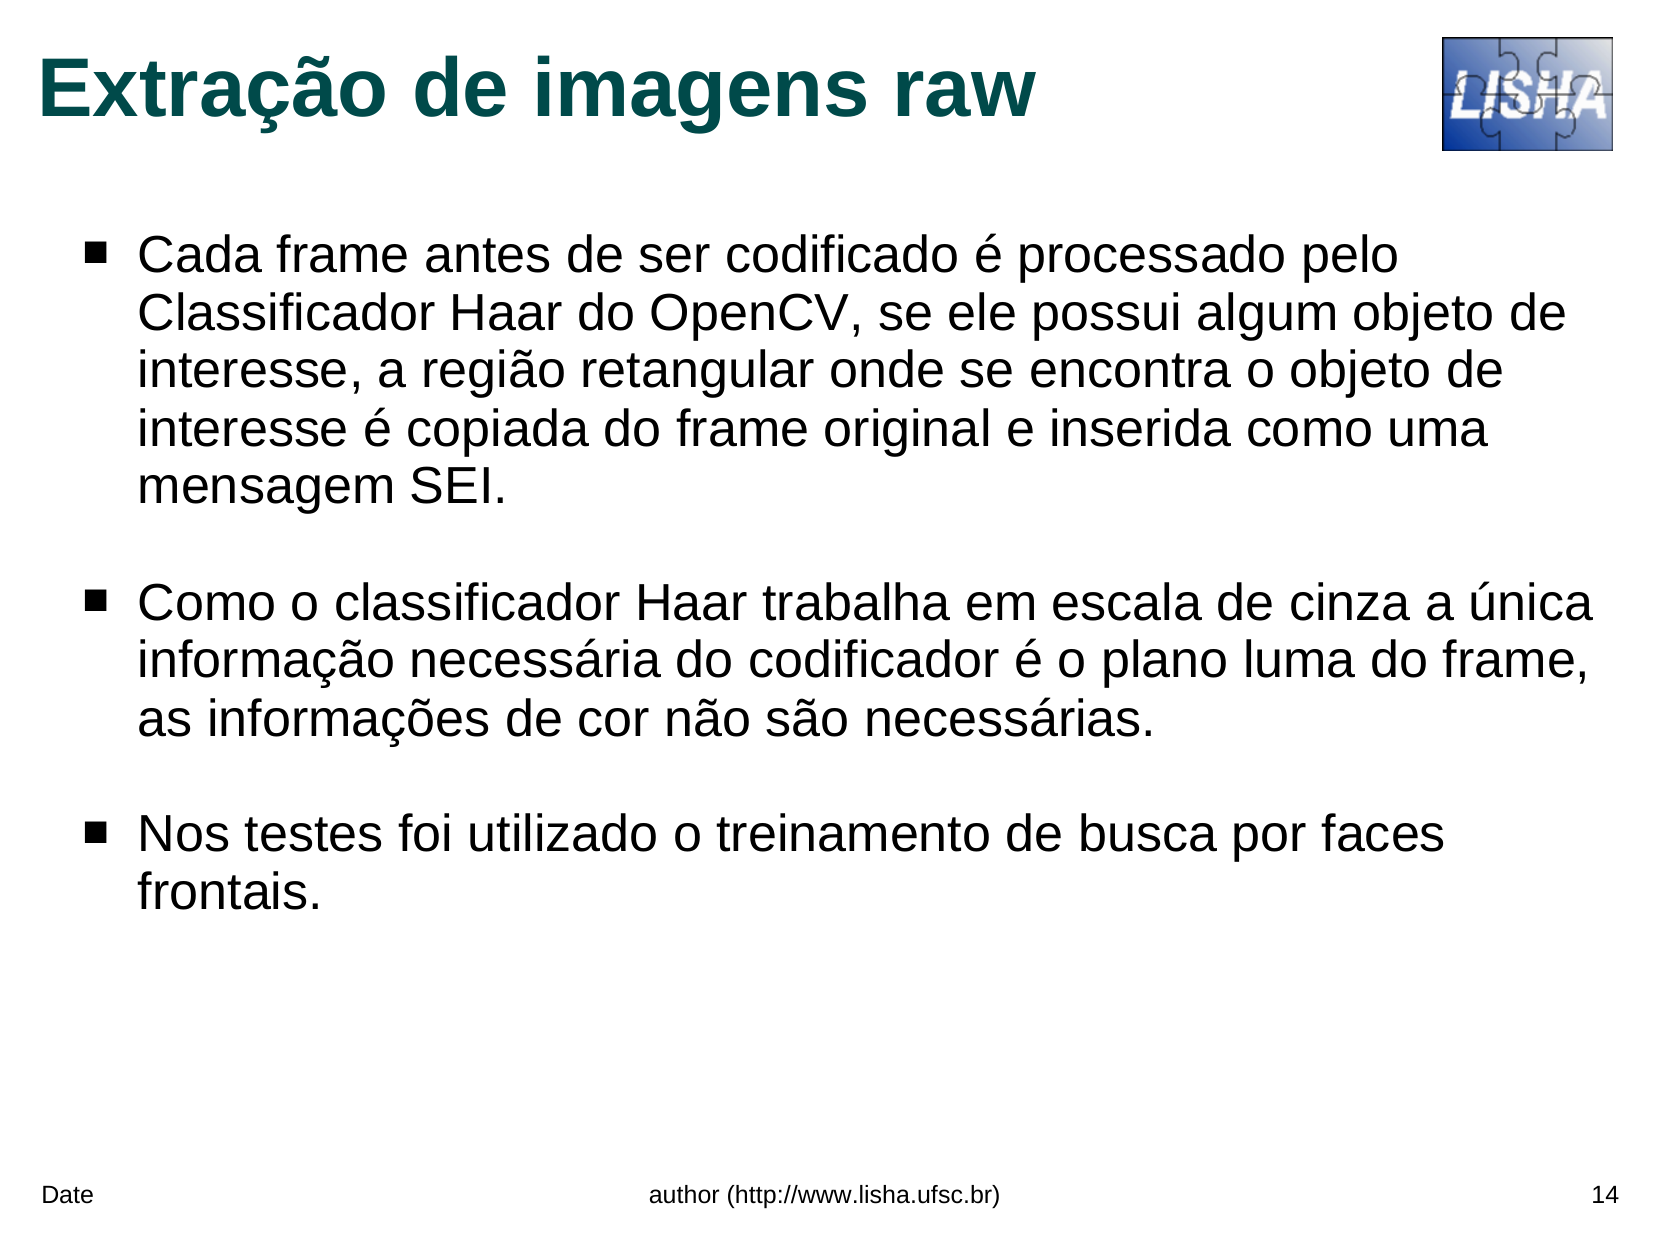

# Extração de imagens raw
Cada frame antes de ser codificado é processado pelo Classificador Haar do OpenCV, se ele possui algum objeto de interesse, a região retangular onde se encontra o objeto de interesse é copiada do frame original e inserida como uma mensagem SEI.
Como o classificador Haar trabalha em escala de cinza a única informação necessária do codificador é o plano luma do frame, as informações de cor não são necessárias.
Nos testes foi utilizado o treinamento de busca por faces frontais.